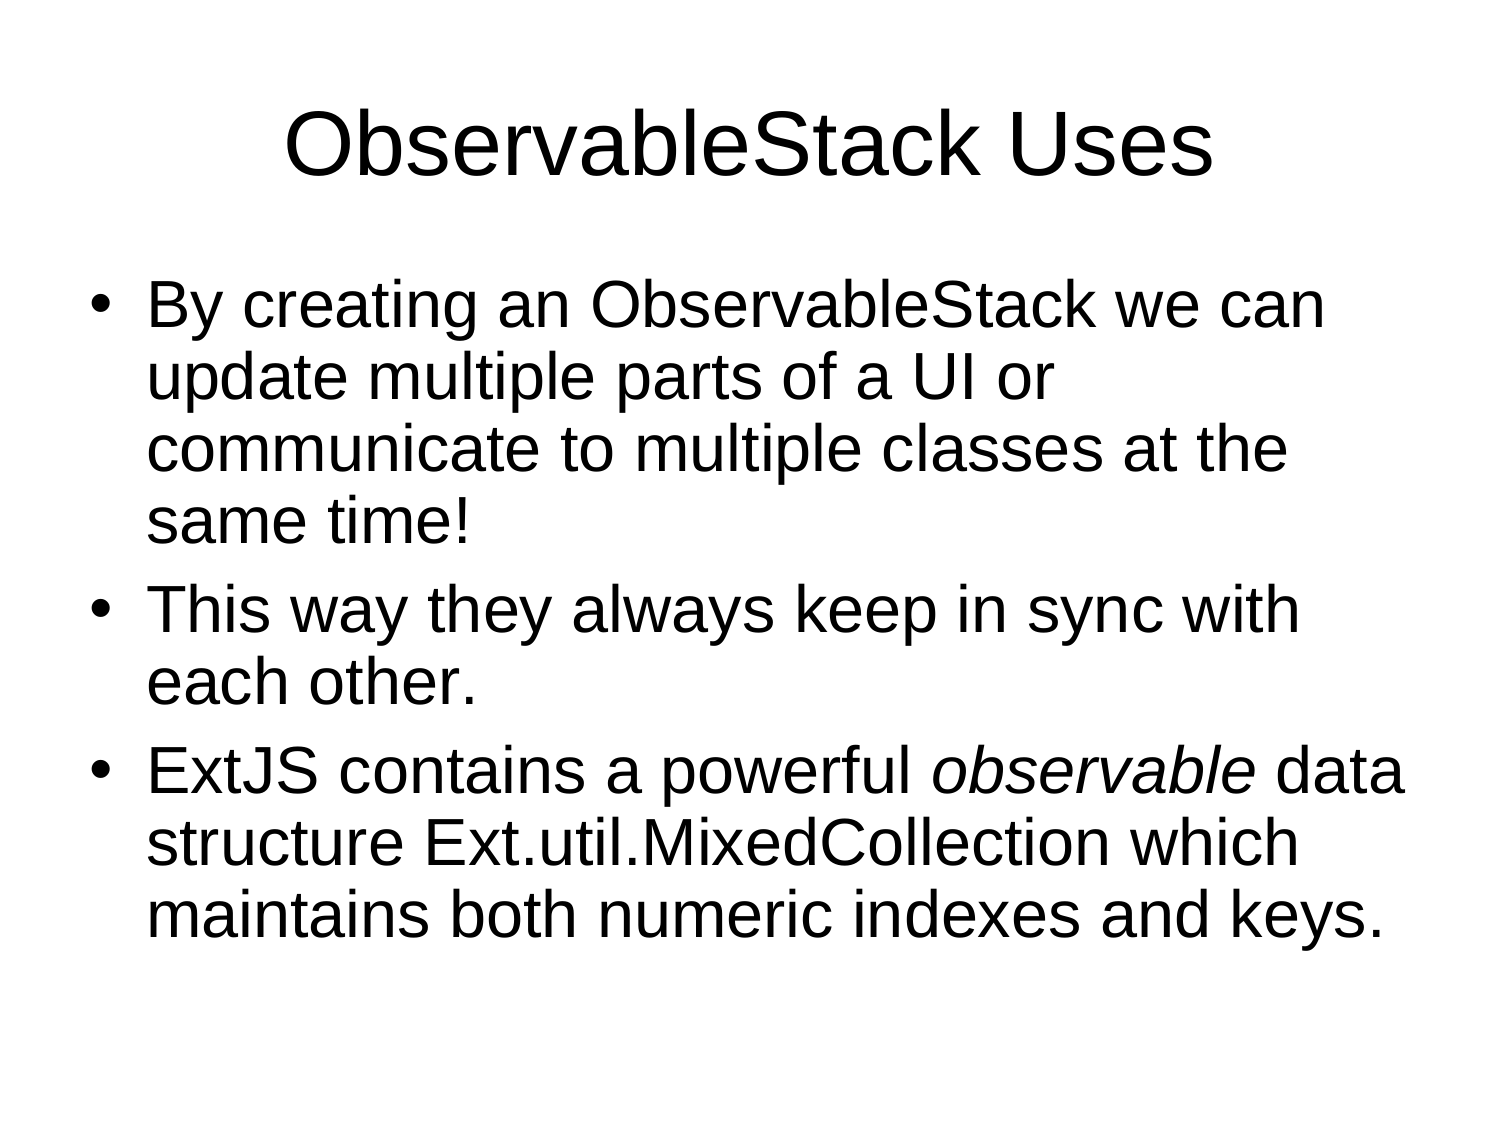

# ObservableStack Uses
By creating an ObservableStack we can update multiple parts of a UI or communicate to multiple classes at the same time!
This way they always keep in sync with each other.
ExtJS contains a powerful observable data structure Ext.util.MixedCollection which maintains both numeric indexes and keys.